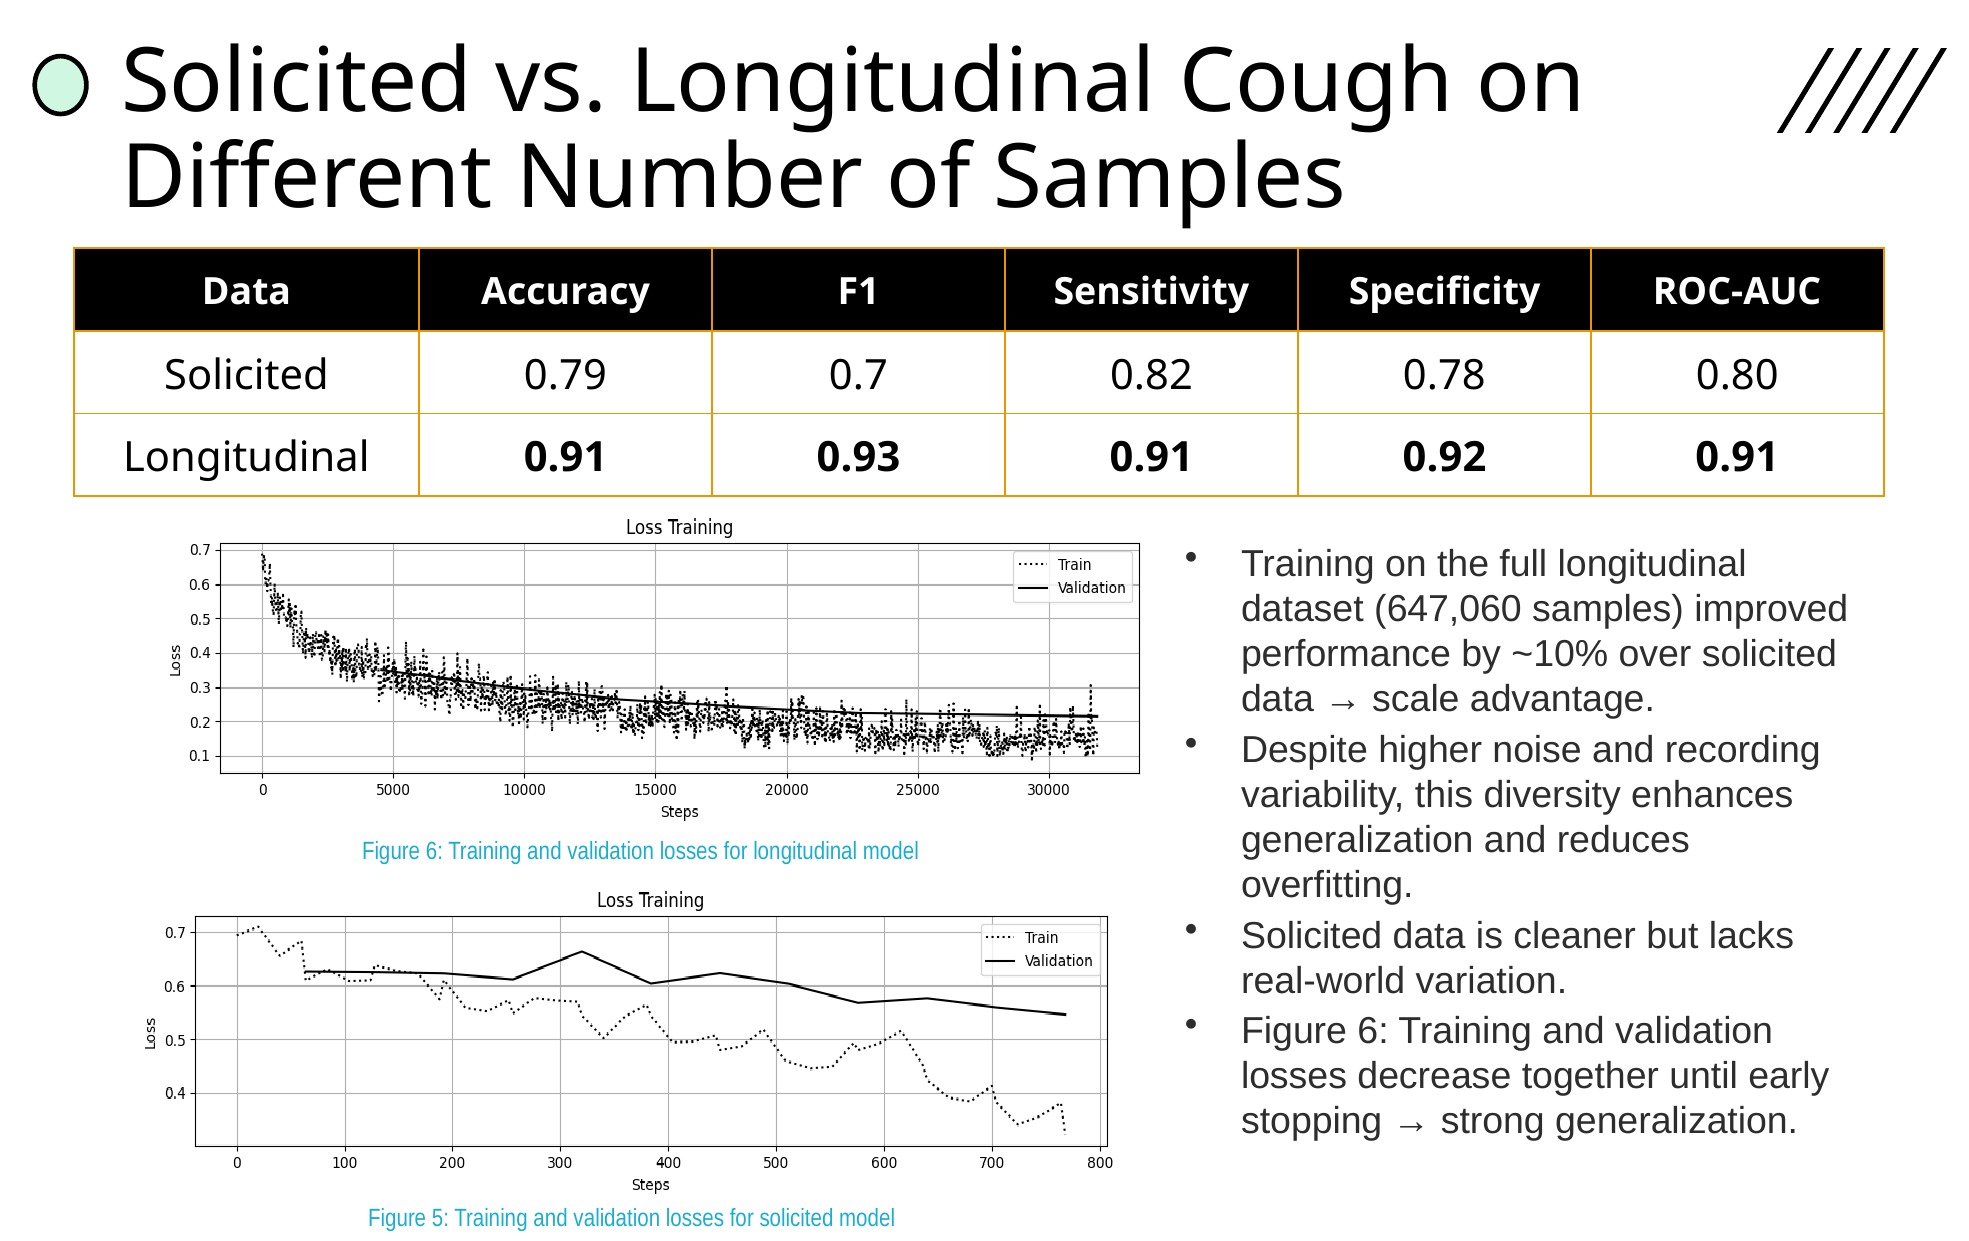

# Solicited vs. Longitudinal Cough on Different Number of Samples
| Data | Accuracy | F1 | Sensitivity | Specificity | ROC-AUC |
| --- | --- | --- | --- | --- | --- |
| Solicited | 0.79 | 0.7 | 0.82 | 0.78 | 0.80 |
| Longitudinal | 0.91 | 0.93 | 0.91 | 0.92 | 0.91 |
Training on the full longitudinal dataset (647,060 samples) improved performance by ~10% over solicited data → scale advantage.
Despite higher noise and recording variability, this diversity enhances generalization and reduces overfitting.
Solicited data is cleaner but lacks real-world variation.
Figure 6: Training and validation losses decrease together until early stopping → strong generalization.
Figure 6: Training and validation losses for longitudinal model
Figure 5: Training and validation losses for solicited model